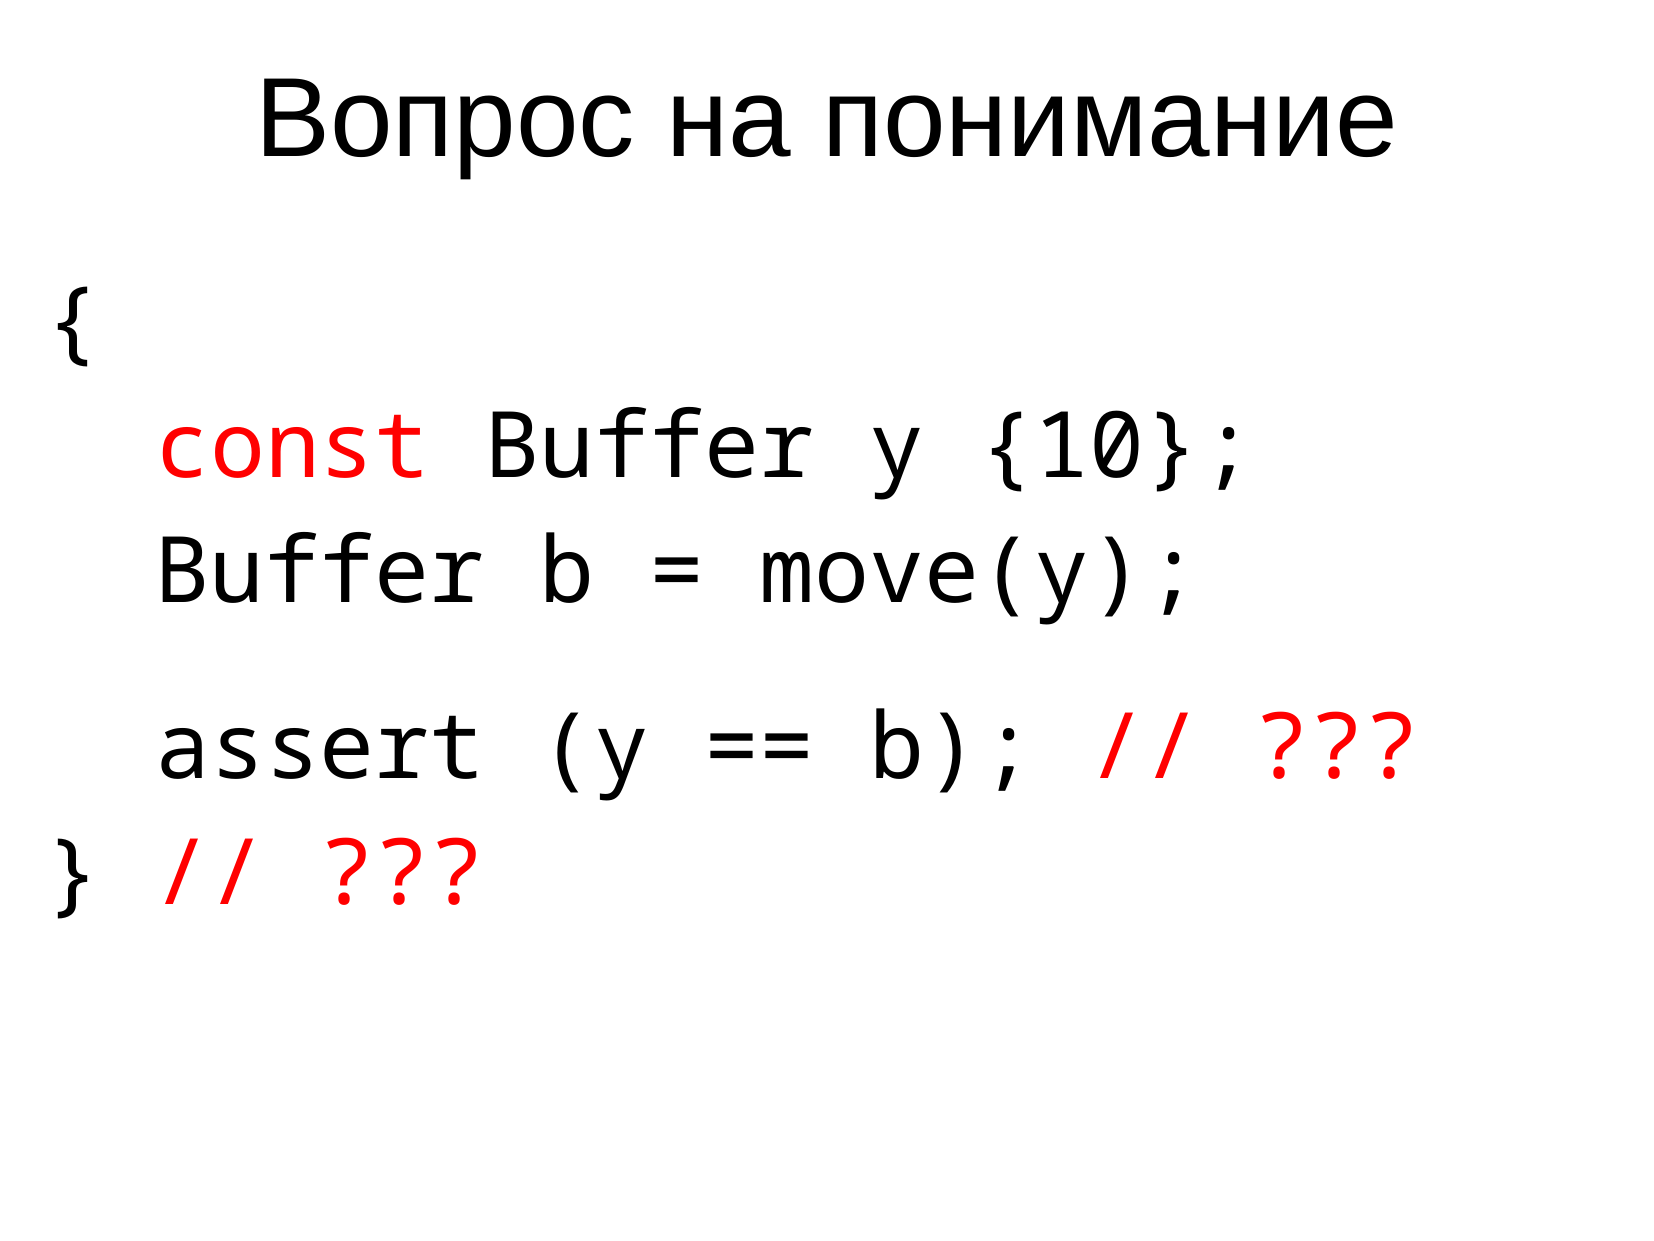

# Вопрос на понимание
{
 const Buffer y {10};
 Buffer b = move(y);
 assert (y == b); // ???
} // ???